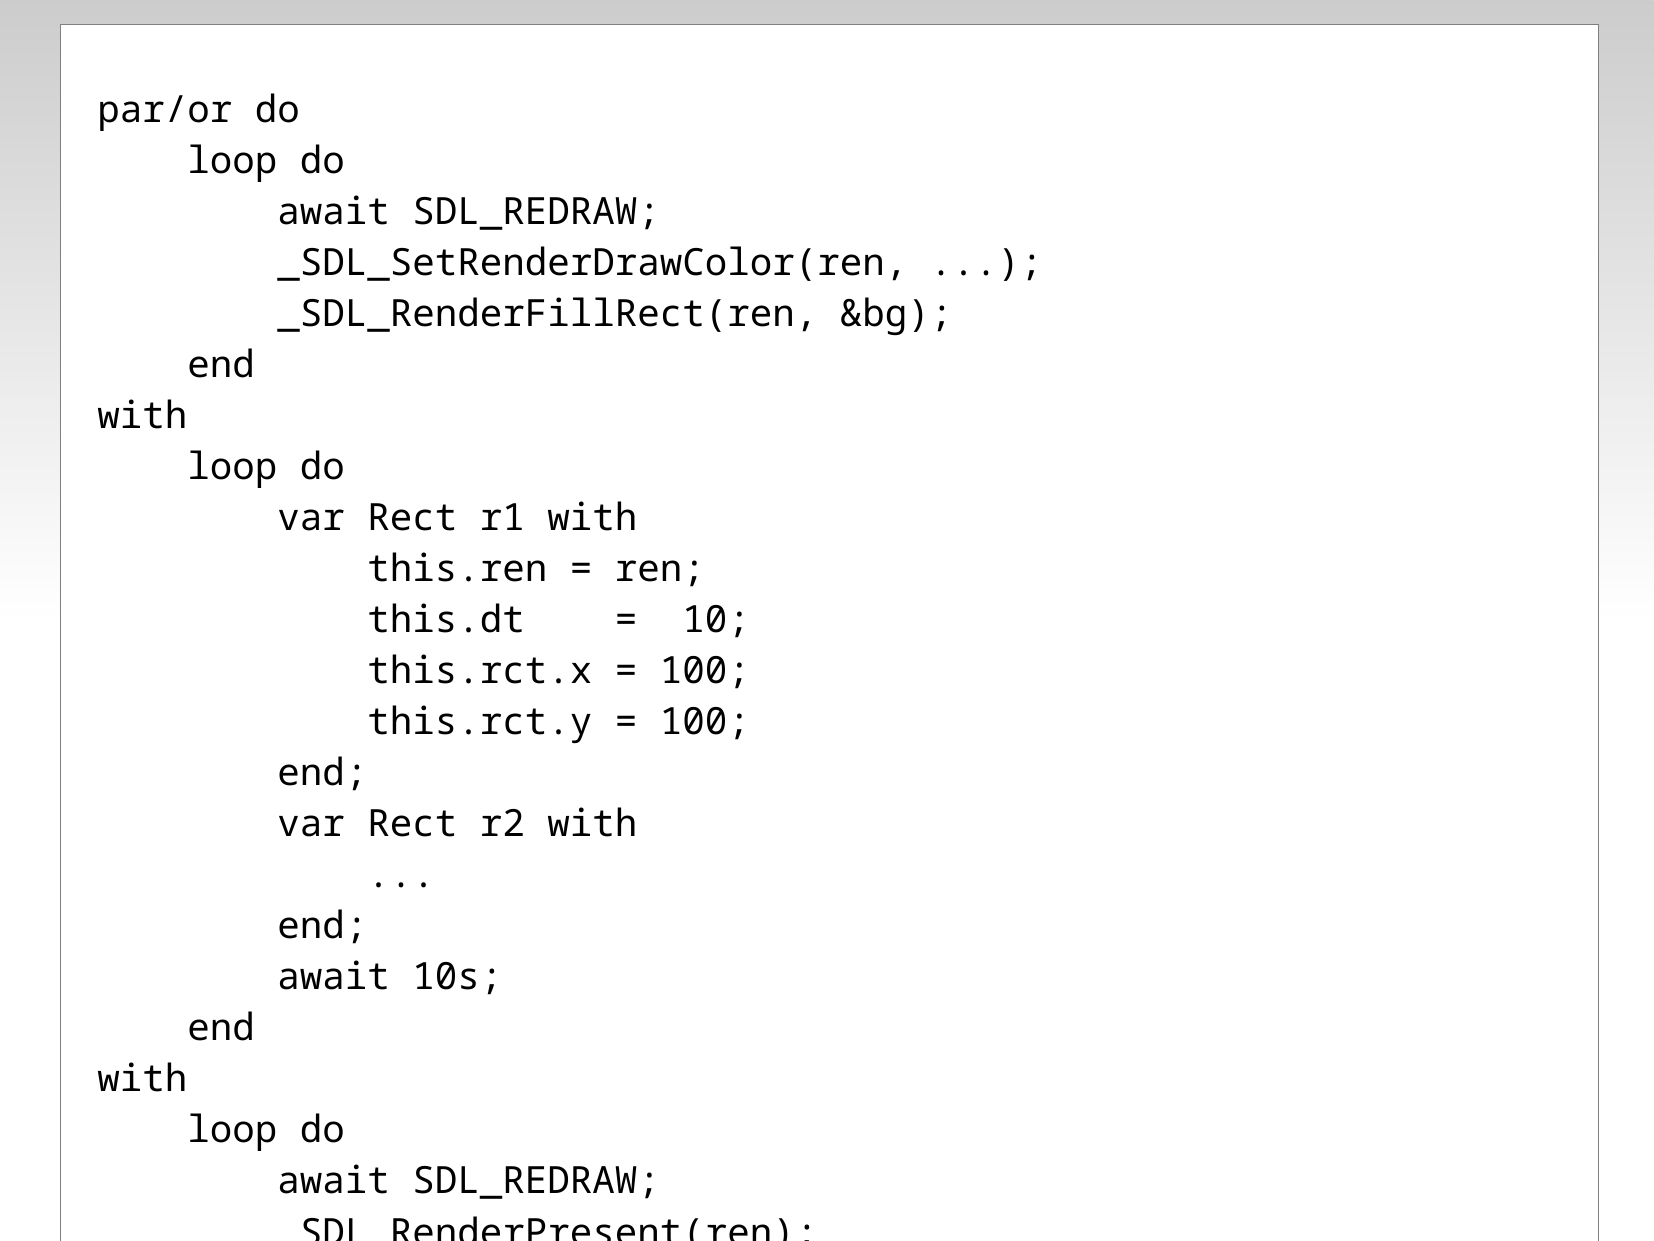

par/or do
 loop do
 await SDL_REDRAW;
 _SDL_SetRenderDrawColor(ren, ...);
 _SDL_RenderFillRect(ren, &bg);
 end
 with
 loop do
 var Rect r1 with
 this.ren = ren;
 this.dt = 10;
 this.rct.x = 100;
 this.rct.y = 100;
 end;
 var Rect r2 with
 ...
 end;
 await 10s;
 end
 with
 loop do
 await SDL_REDRAW;
 _SDL_RenderPresent(ren);
 end
 end
#